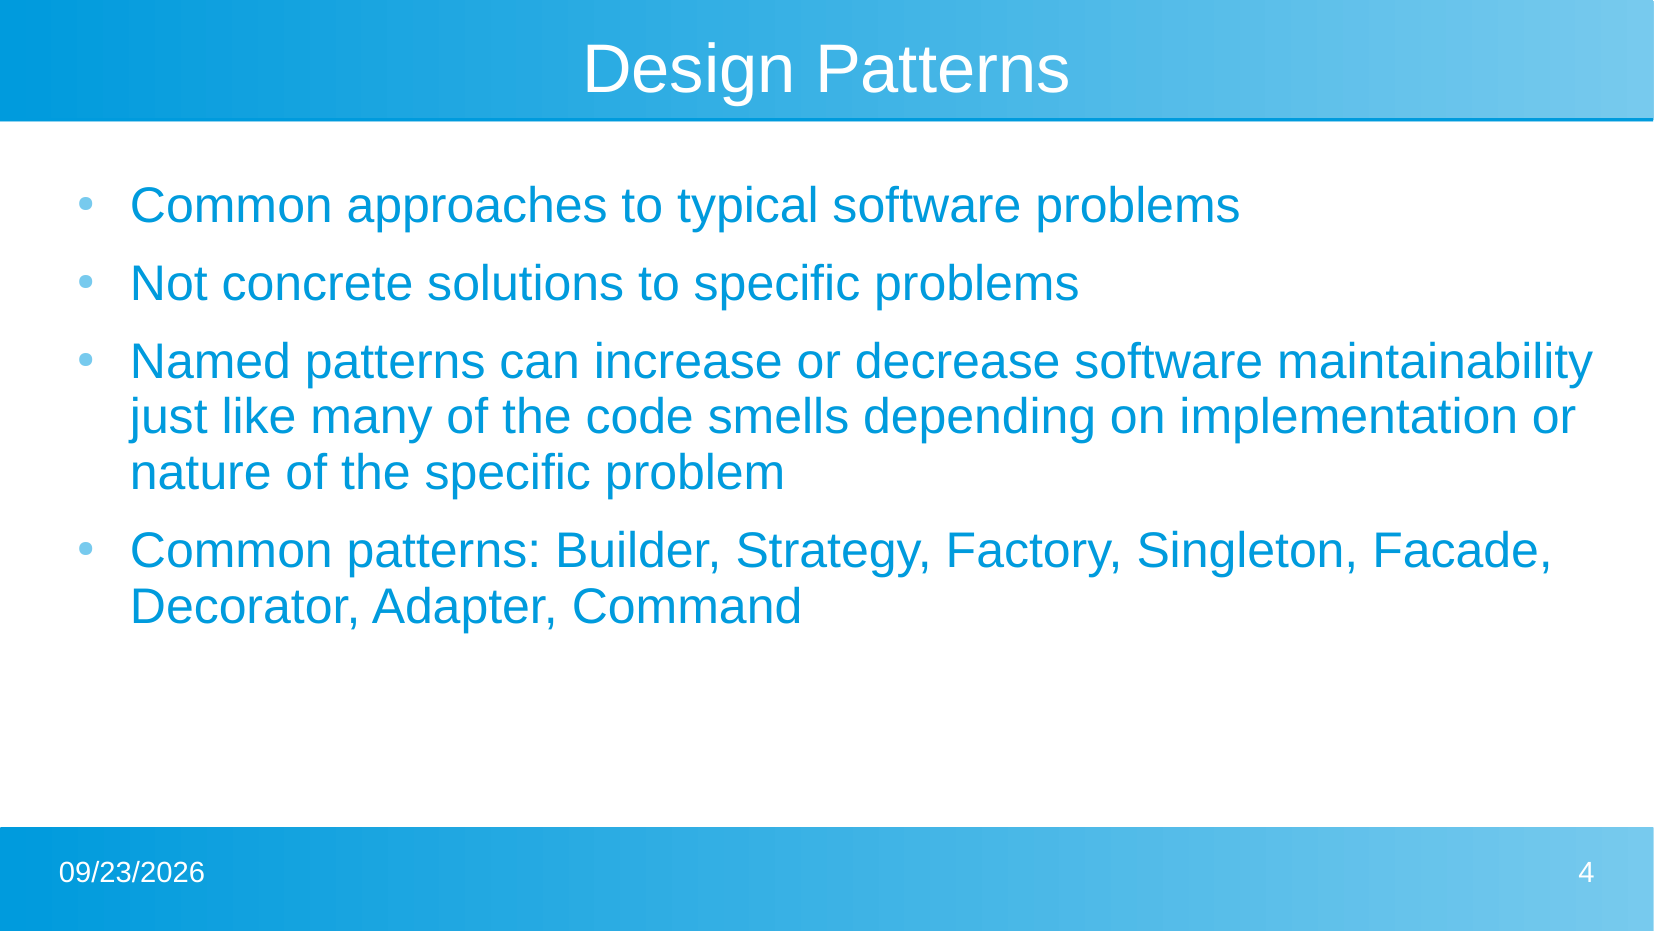

# Design Patterns
Common approaches to typical software problems
Not concrete solutions to specific problems
Named patterns can increase or decrease software maintainability just like many of the code smells depending on implementation or nature of the specific problem
Common patterns: Builder, Strategy, Factory, Singleton, Facade, Decorator, Adapter, Command
4